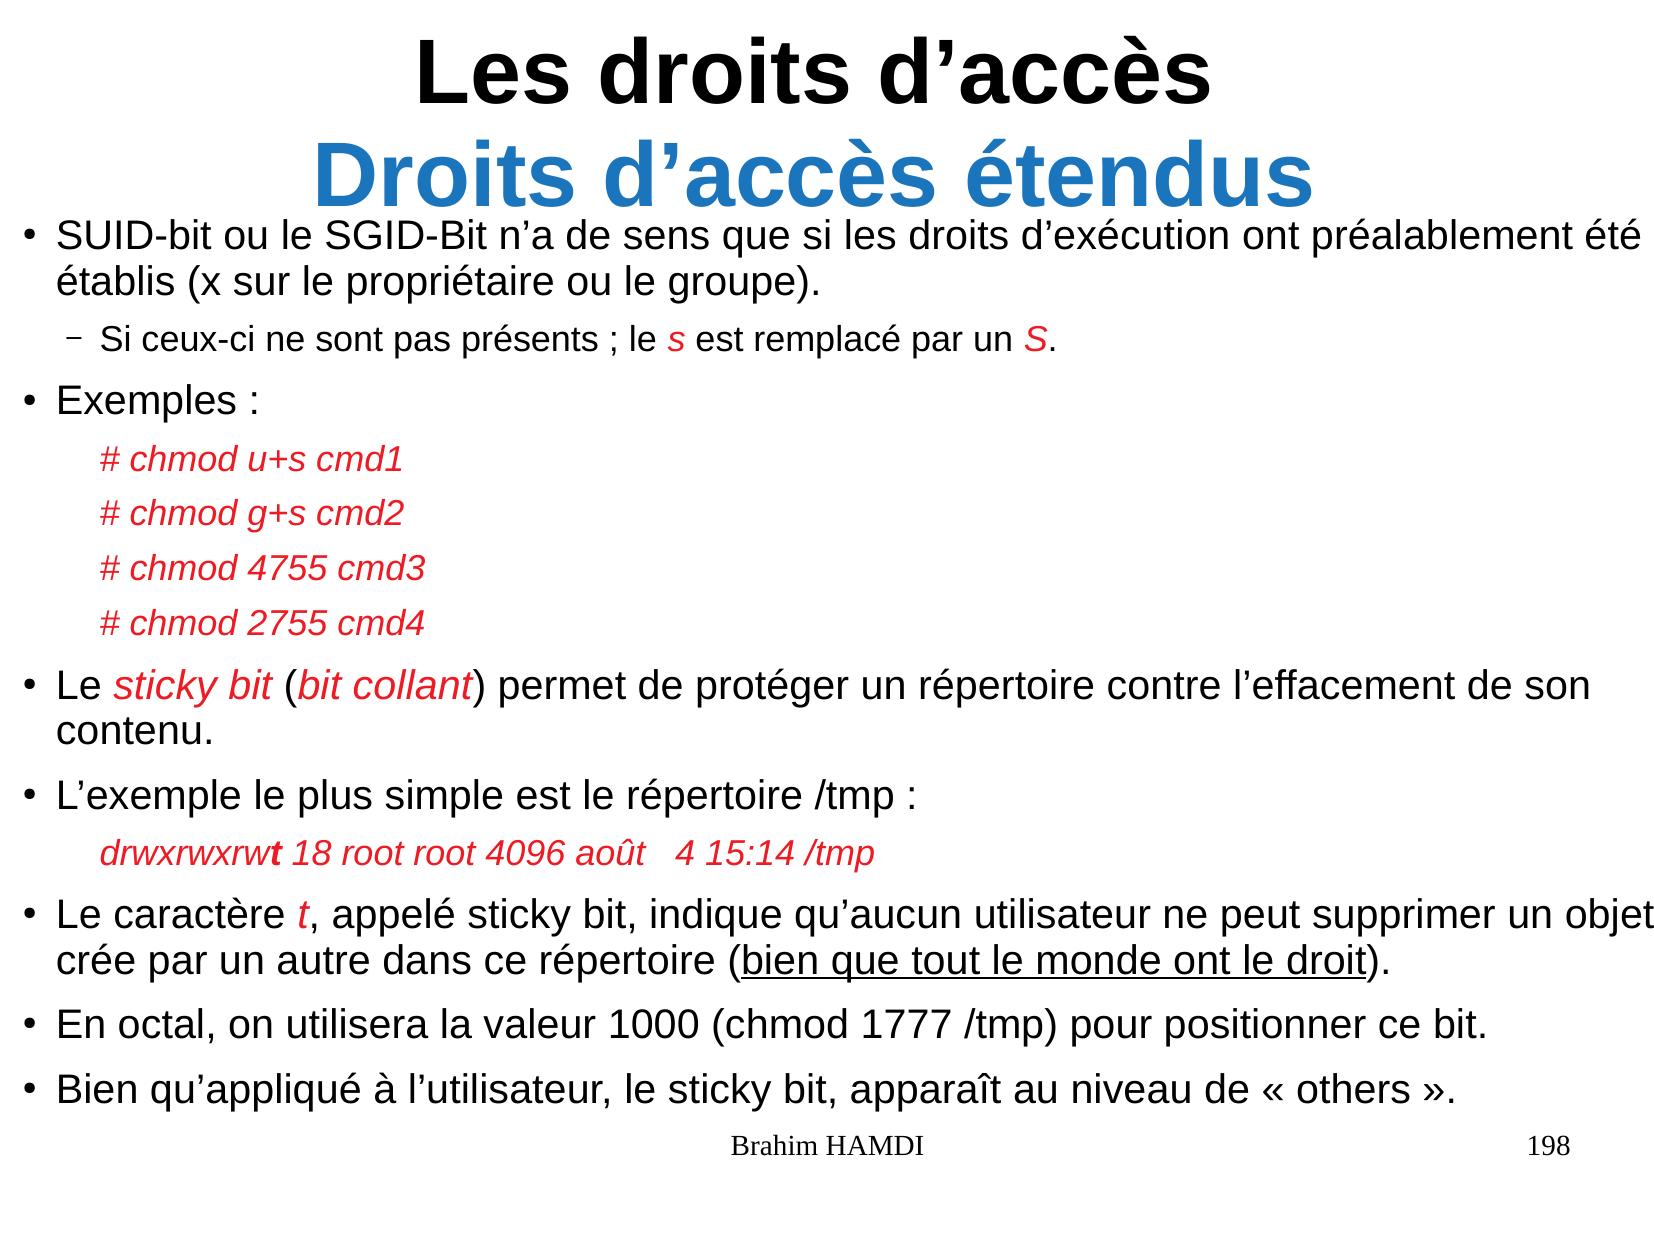

# Les droits d’accès Droits d’accès étendus
SUID-bit ou le SGID-Bit n’a de sens que si les droits d’exécution ont préalablement été établis (x sur le propriétaire ou le groupe).
Si ceux-ci ne sont pas présents ; le s est remplacé par un S.
Exemples :
# chmod u+s cmd1
# chmod g+s cmd2
# chmod 4755 cmd3
# chmod 2755 cmd4
Le sticky bit (bit collant) permet de protéger un répertoire contre l’effacement de son contenu.
L’exemple le plus simple est le répertoire /tmp :
drwxrwxrwt 18 root root 4096 août 4 15:14 /tmp
Le caractère t, appelé sticky bit, indique qu’aucun utilisateur ne peut supprimer un objet crée par un autre dans ce répertoire (bien que tout le monde ont le droit).
En octal, on utilisera la valeur 1000 (chmod 1777 /tmp) pour positionner ce bit.
Bien qu’appliqué à l’utilisateur, le sticky bit, apparaît au niveau de « others ».
Brahim HAMDI
198